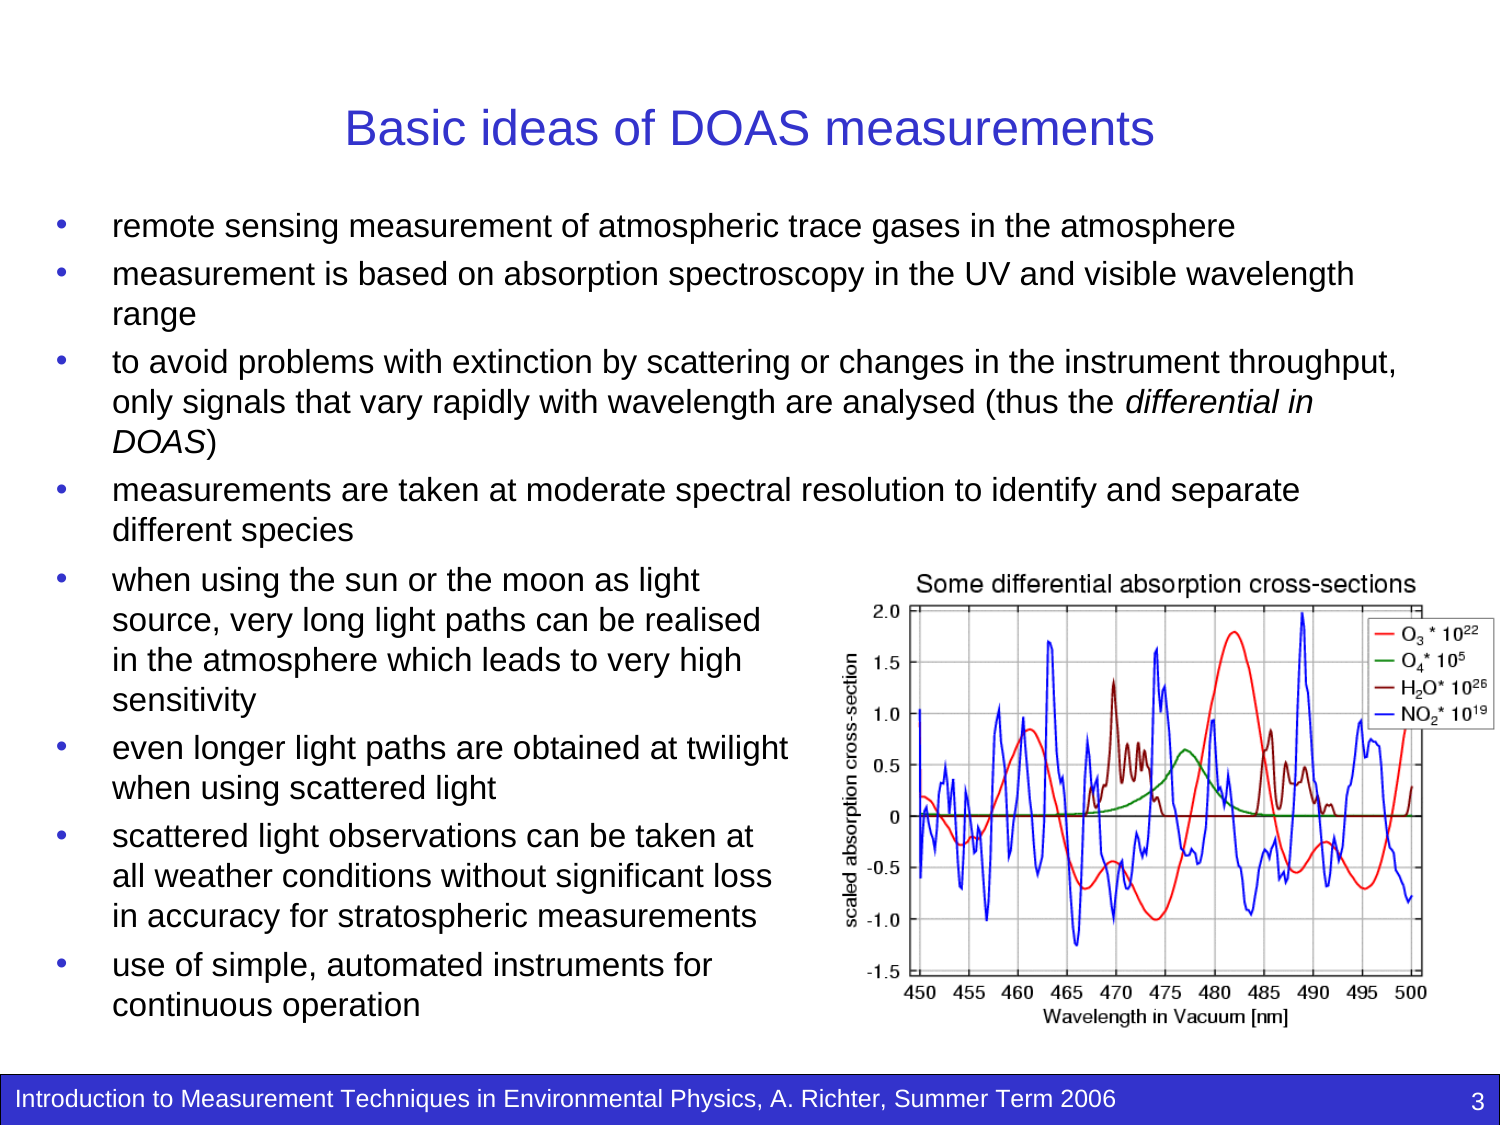

Basic ideas of DOAS measurements
remote sensing measurement of atmospheric trace gases in the atmosphere
measurement is based on absorption spectroscopy in the UV and visible wavelength range
to avoid problems with extinction by scattering or changes in the instrument throughput, only signals that vary rapidly with wavelength are analysed (thus the differential in DOAS)
measurements are taken at moderate spectral resolution to identify and separate different species
when using the sun or the moon as light source, very long light paths can be realised in the atmosphere which leads to very high sensitivity
even longer light paths are obtained at twilight when using scattered light
scattered light observations can be taken at all weather conditions without significant loss in accuracy for stratospheric measurements
use of simple, automated instruments for continuous operation
3